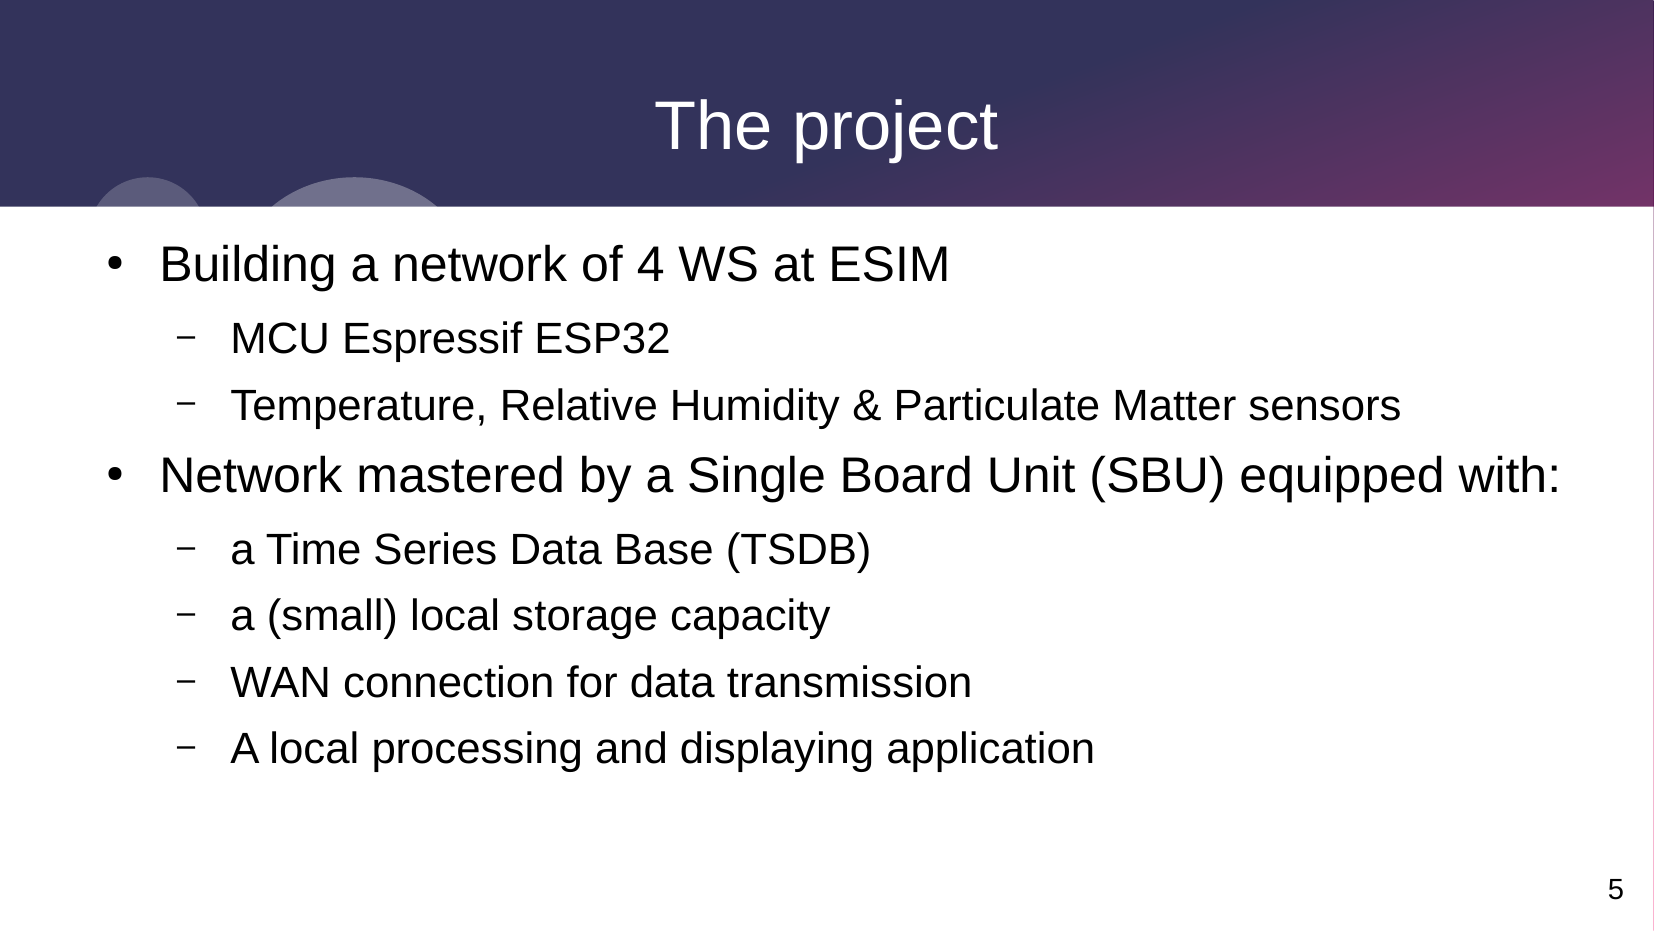

# The project
Building a network of 4 WS at ESIM
MCU Espressif ESP32
Temperature, Relative Humidity & Particulate Matter sensors
Network mastered by a Single Board Unit (SBU) equipped with:
a Time Series Data Base (TSDB)
a (small) local storage capacity
WAN connection for data transmission
A local processing and displaying application